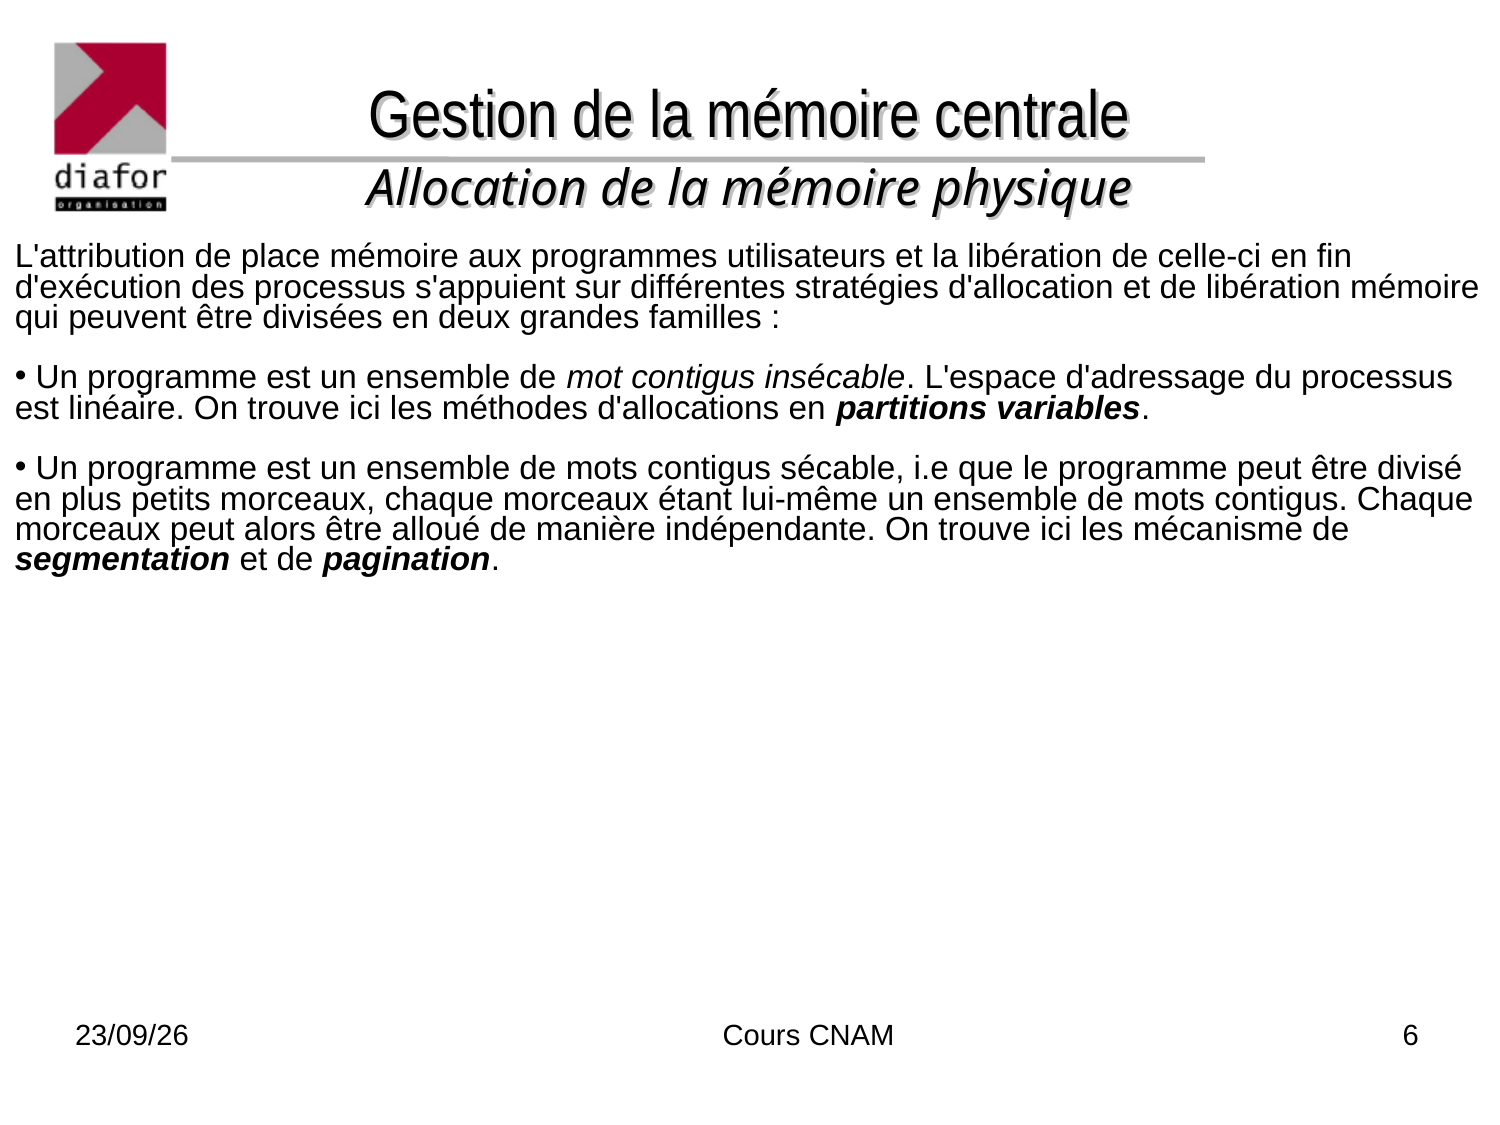

# Gestion de la mémoire centrale Allocation de la mémoire physique
L'attribution de place mémoire aux programmes utilisateurs et la libération de celle-ci en fin
d'exécution des processus s'appuient sur différentes stratégies d'allocation et de libération mémoire
qui peuvent être divisées en deux grandes familles :
 Un programme est un ensemble de mot contigus insécable. L'espace d'adressage du processus
est linéaire. On trouve ici les méthodes d'allocations en partitions variables.
 Un programme est un ensemble de mots contigus sécable, i.e que le programme peut être divisé
en plus petits morceaux, chaque morceaux étant lui-même un ensemble de mots contigus. Chaque
morceaux peut alors être alloué de manière indépendante. On trouve ici les mécanisme de
segmentation et de pagination.
Cours CNAM
6